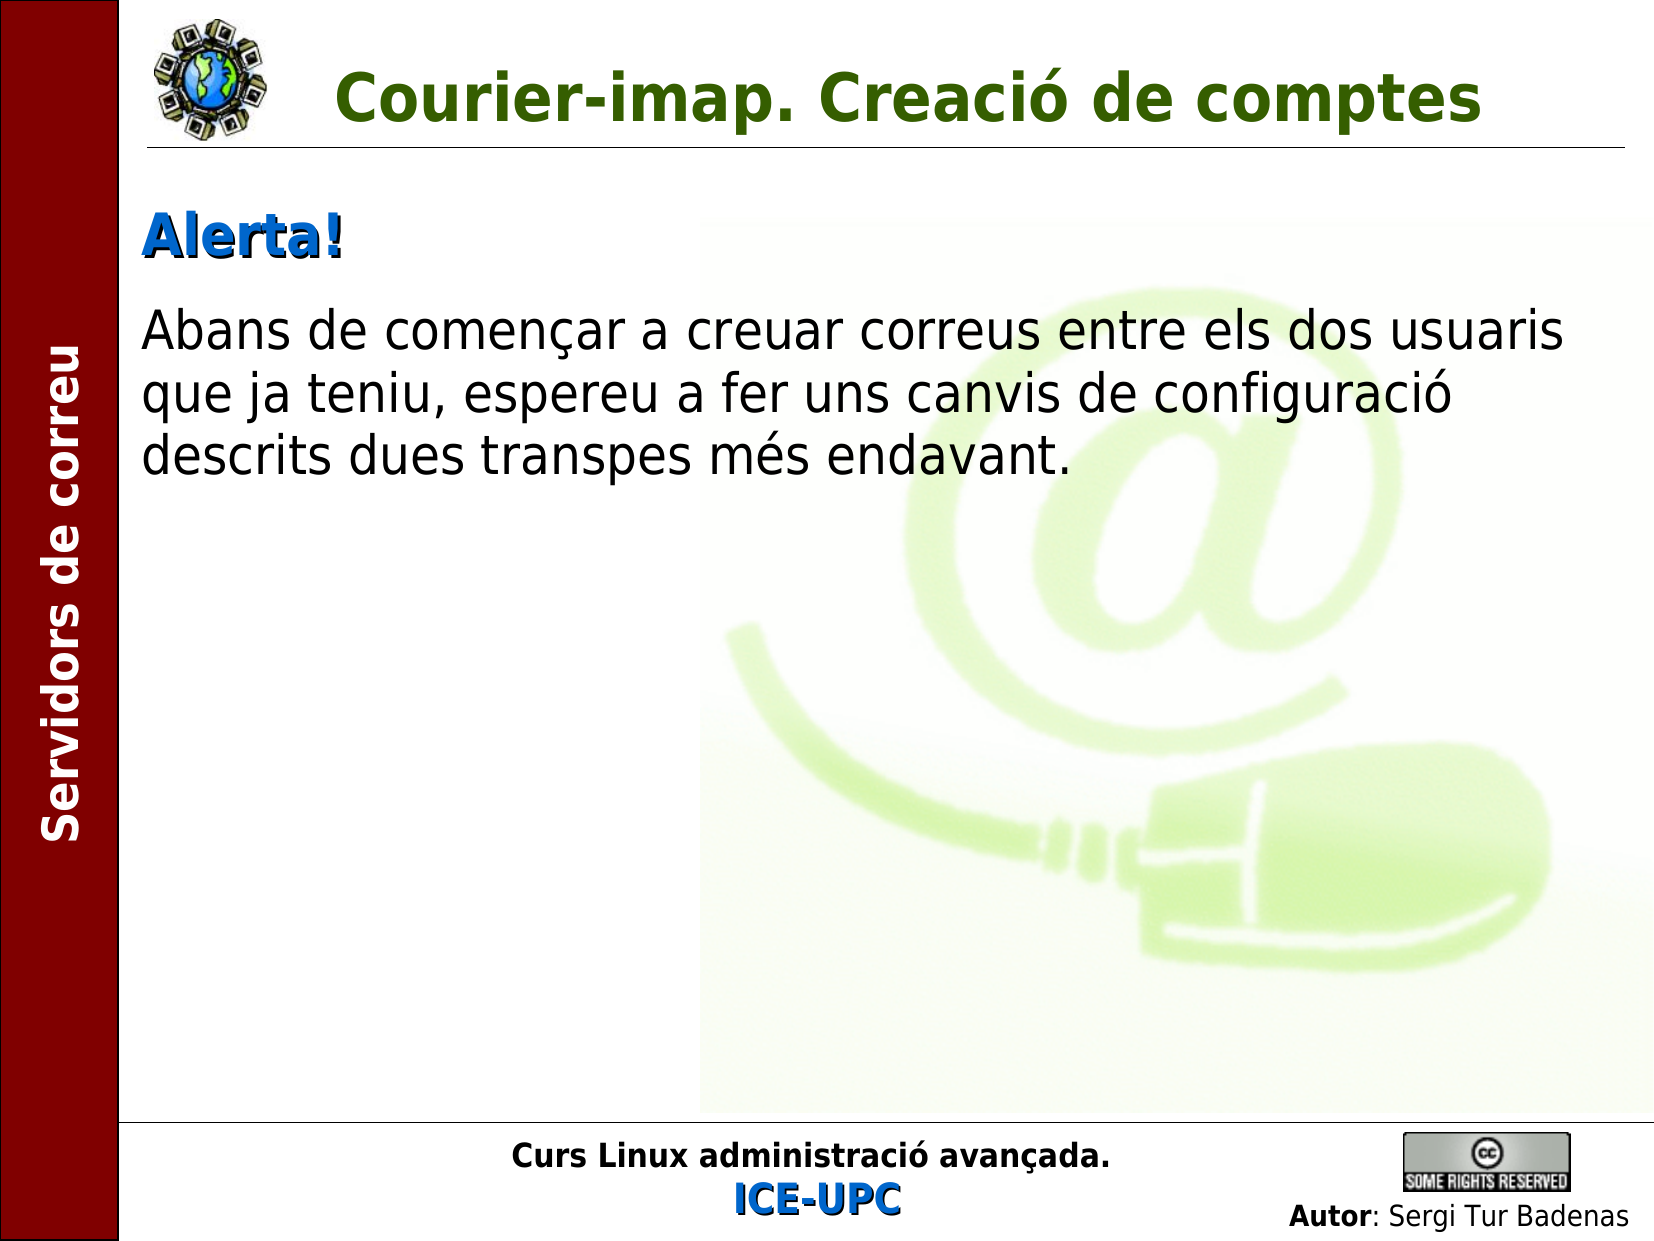

# Courier-imap. Creació de comptes
Alerta!
Abans de començar a creuar correus entre els dos usuaris que ja teniu, espereu a fer uns canvis de configuració descrits dues transpes més endavant.